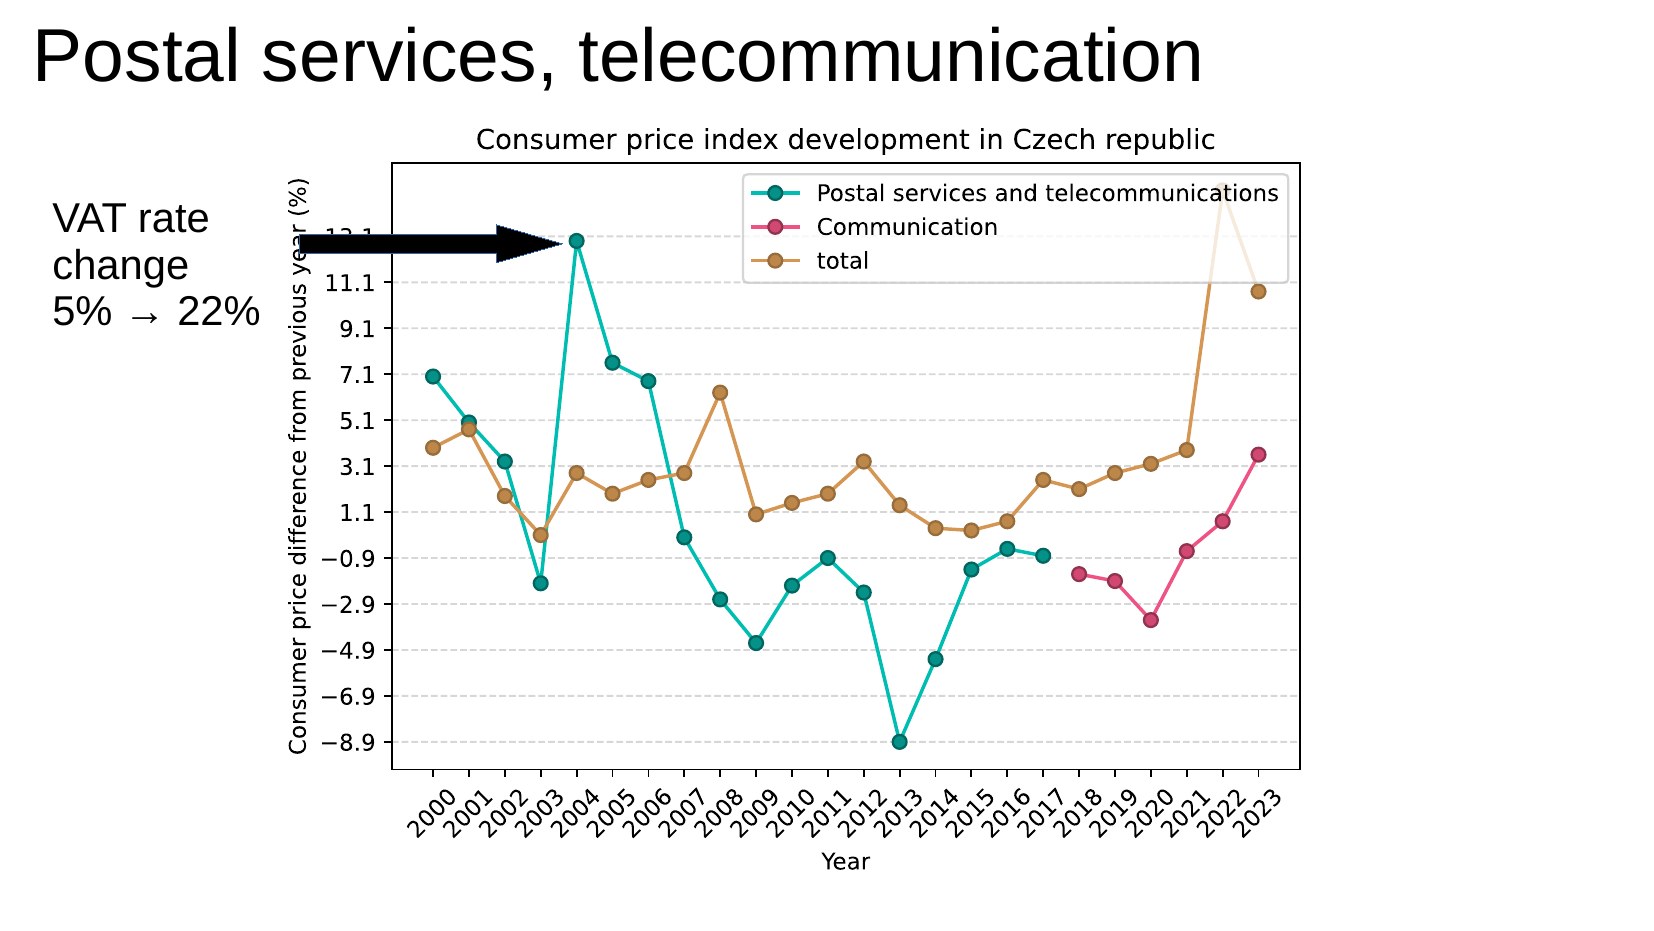

# Postal services, telecommunication
VAT rate change
5% → 22%